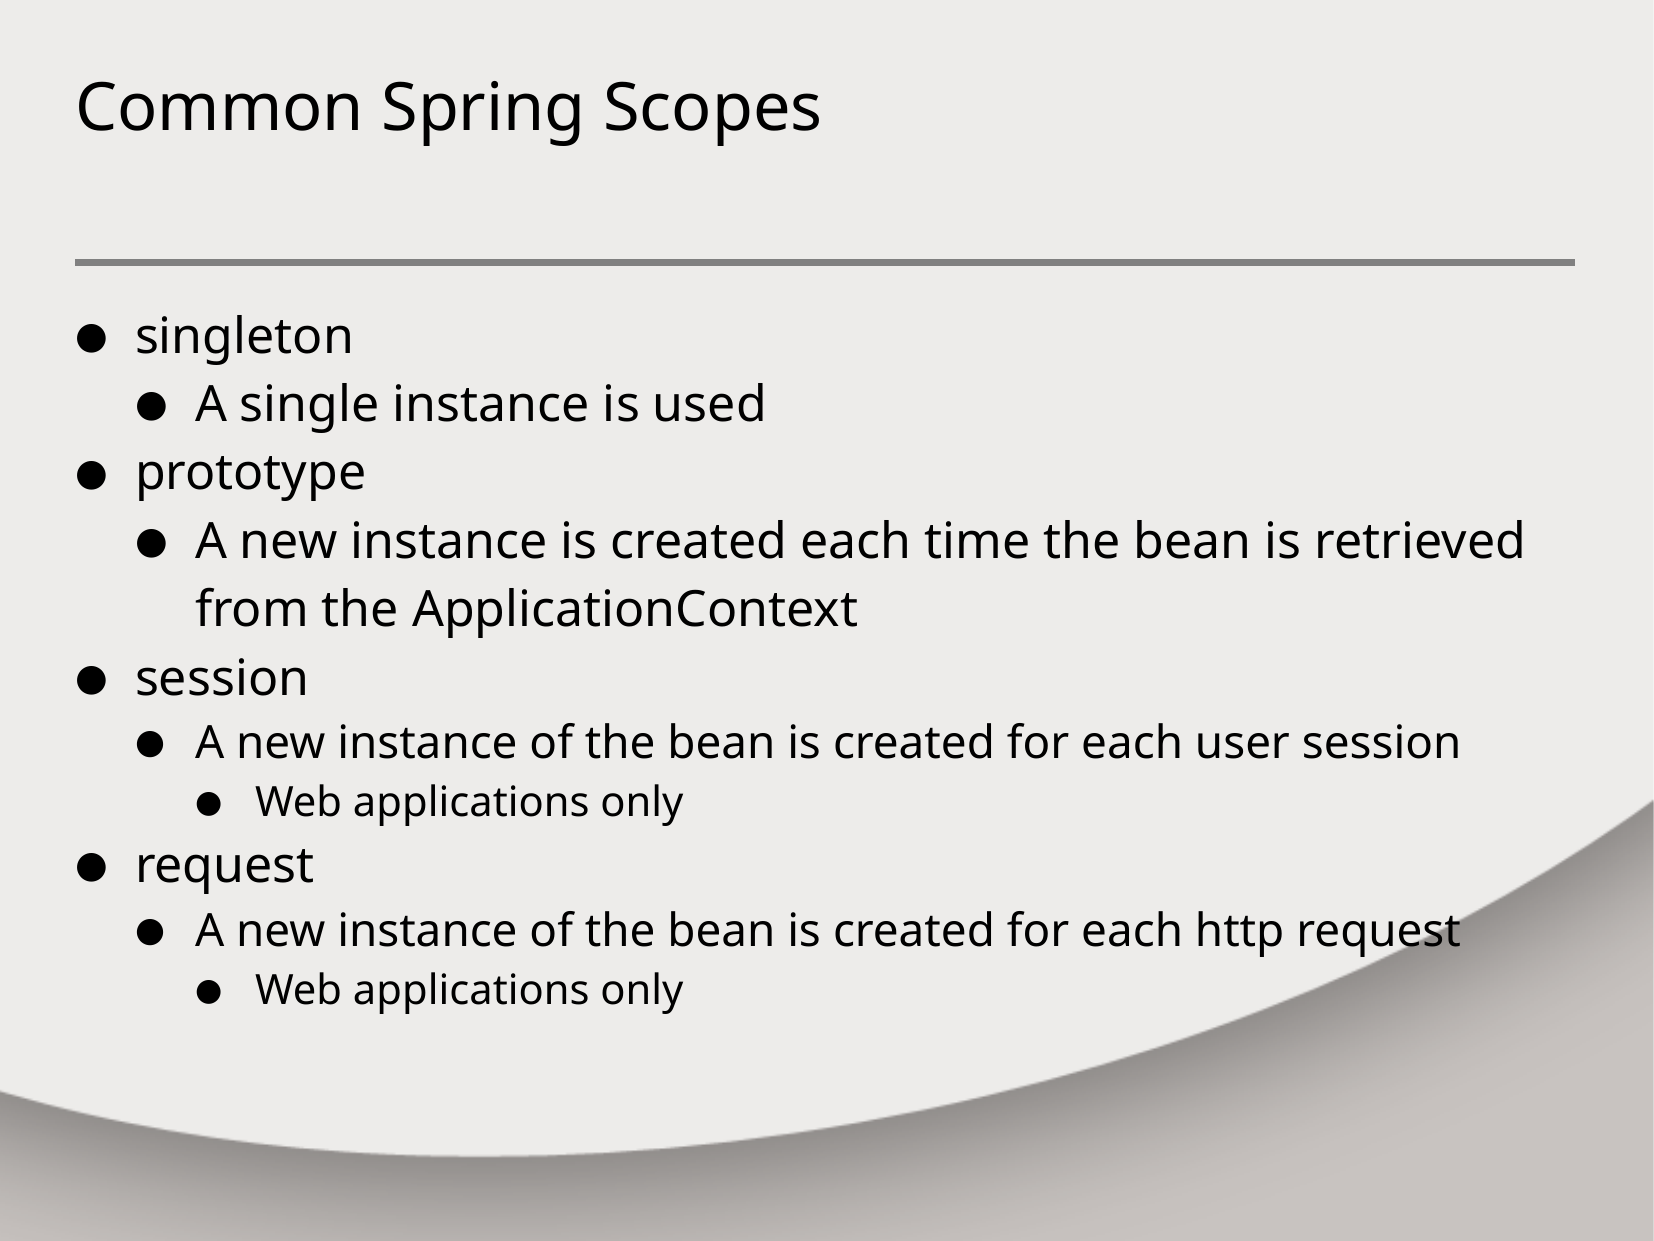

# Common Spring Scopes
singleton
A single instance is used
prototype
A new instance is created each time the bean is retrieved from the ApplicationContext
session
A new instance of the bean is created for each user session
Web applications only
request
A new instance of the bean is created for each http request
Web applications only